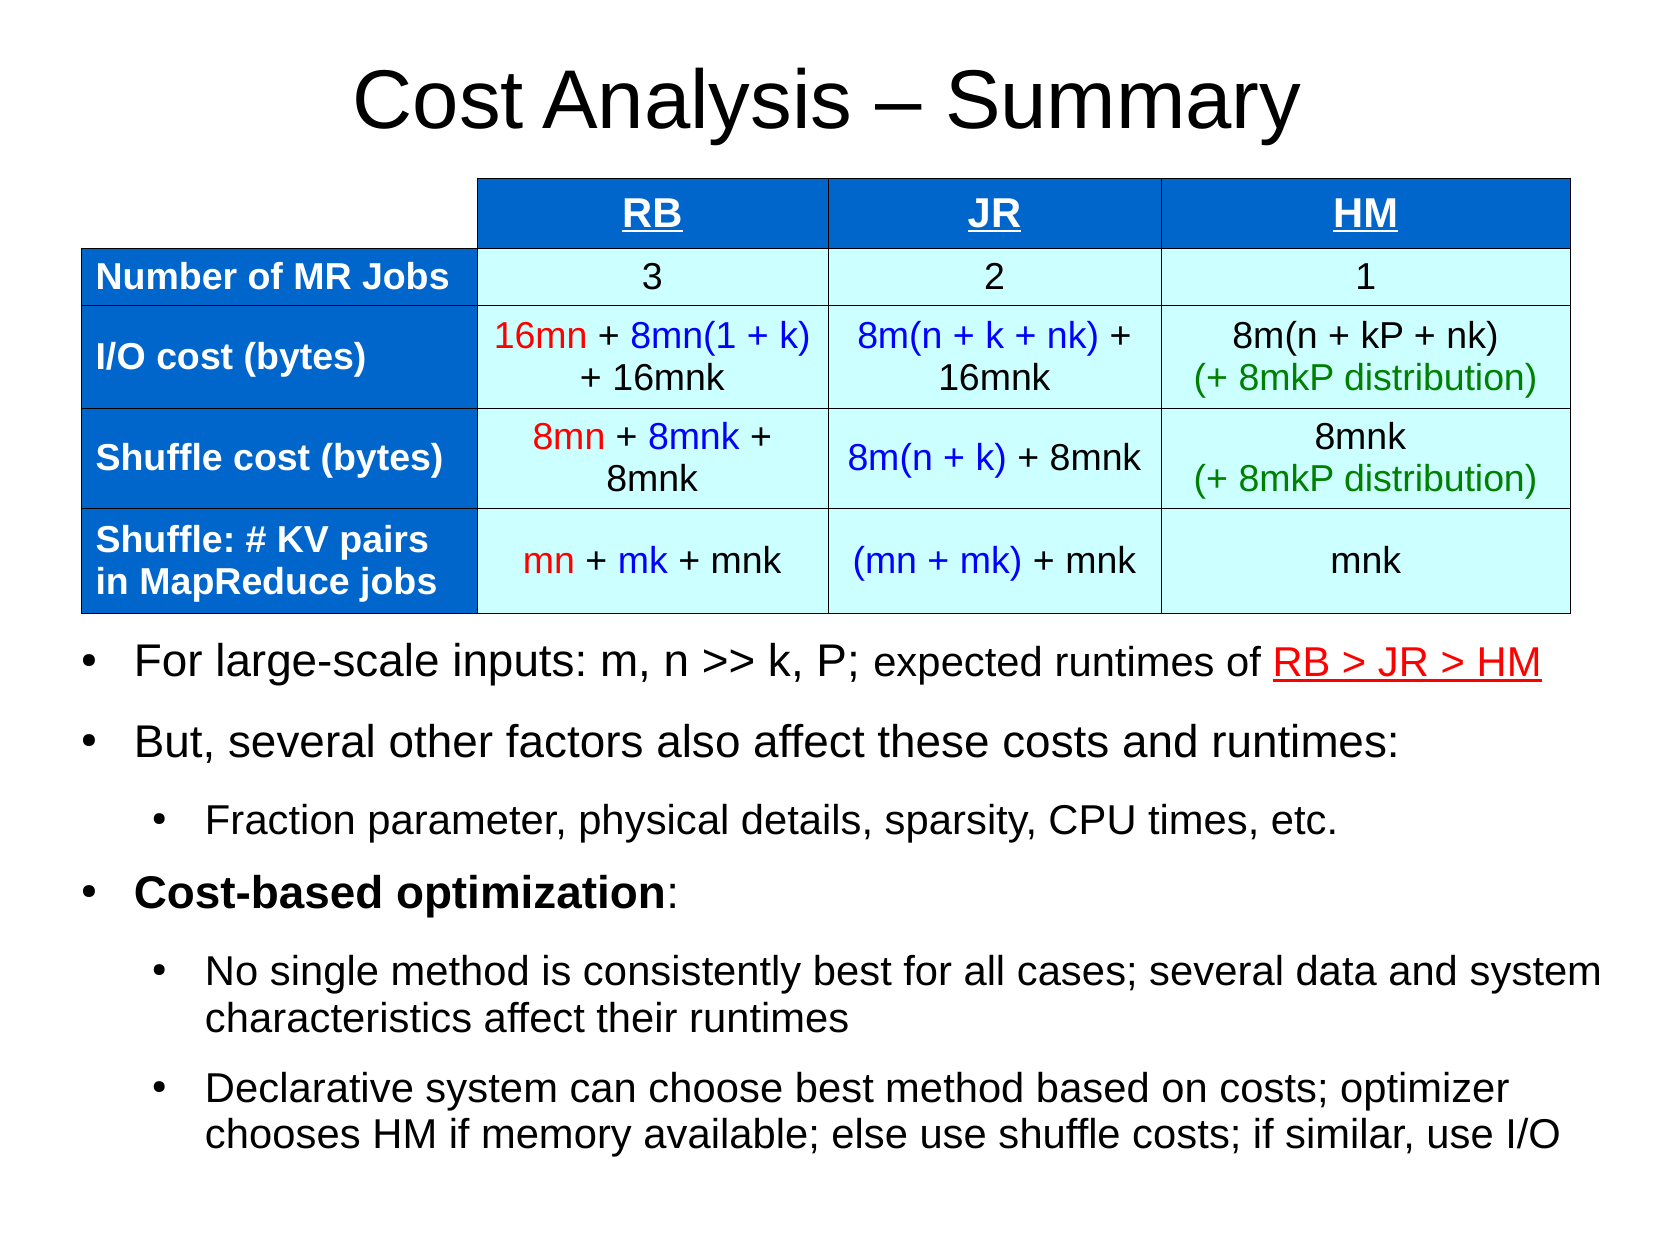

# Cost Analysis – Summary
| | RB | JR | HM |
| --- | --- | --- | --- |
| Number of MR Jobs | 3 | 2 | 1 |
| I/O cost (bytes) | 16mn + 8mn(1 + k) + 16mnk | 8m(n + k + nk) + 16mnk | 8m(n + kP + nk) (+ 8mkP distribution) |
| Shuffle cost (bytes) | 8mn + 8mnk + 8mnk | 8m(n + k) + 8mnk | 8mnk (+ 8mkP distribution) |
| Shuffle: # KV pairs in MapReduce jobs | mn + mk + mnk | (mn + mk) + mnk | mnk |
For large-scale inputs: m, n >> k, P; expected runtimes of RB > JR > HM
But, several other factors also affect these costs and runtimes:
Fraction parameter, physical details, sparsity, CPU times, etc.
Cost-based optimization:
No single method is consistently best for all cases; several data and system characteristics affect their runtimes
Declarative system can choose best method based on costs; optimizer chooses HM if memory available; else use shuffle costs; if similar, use I/O